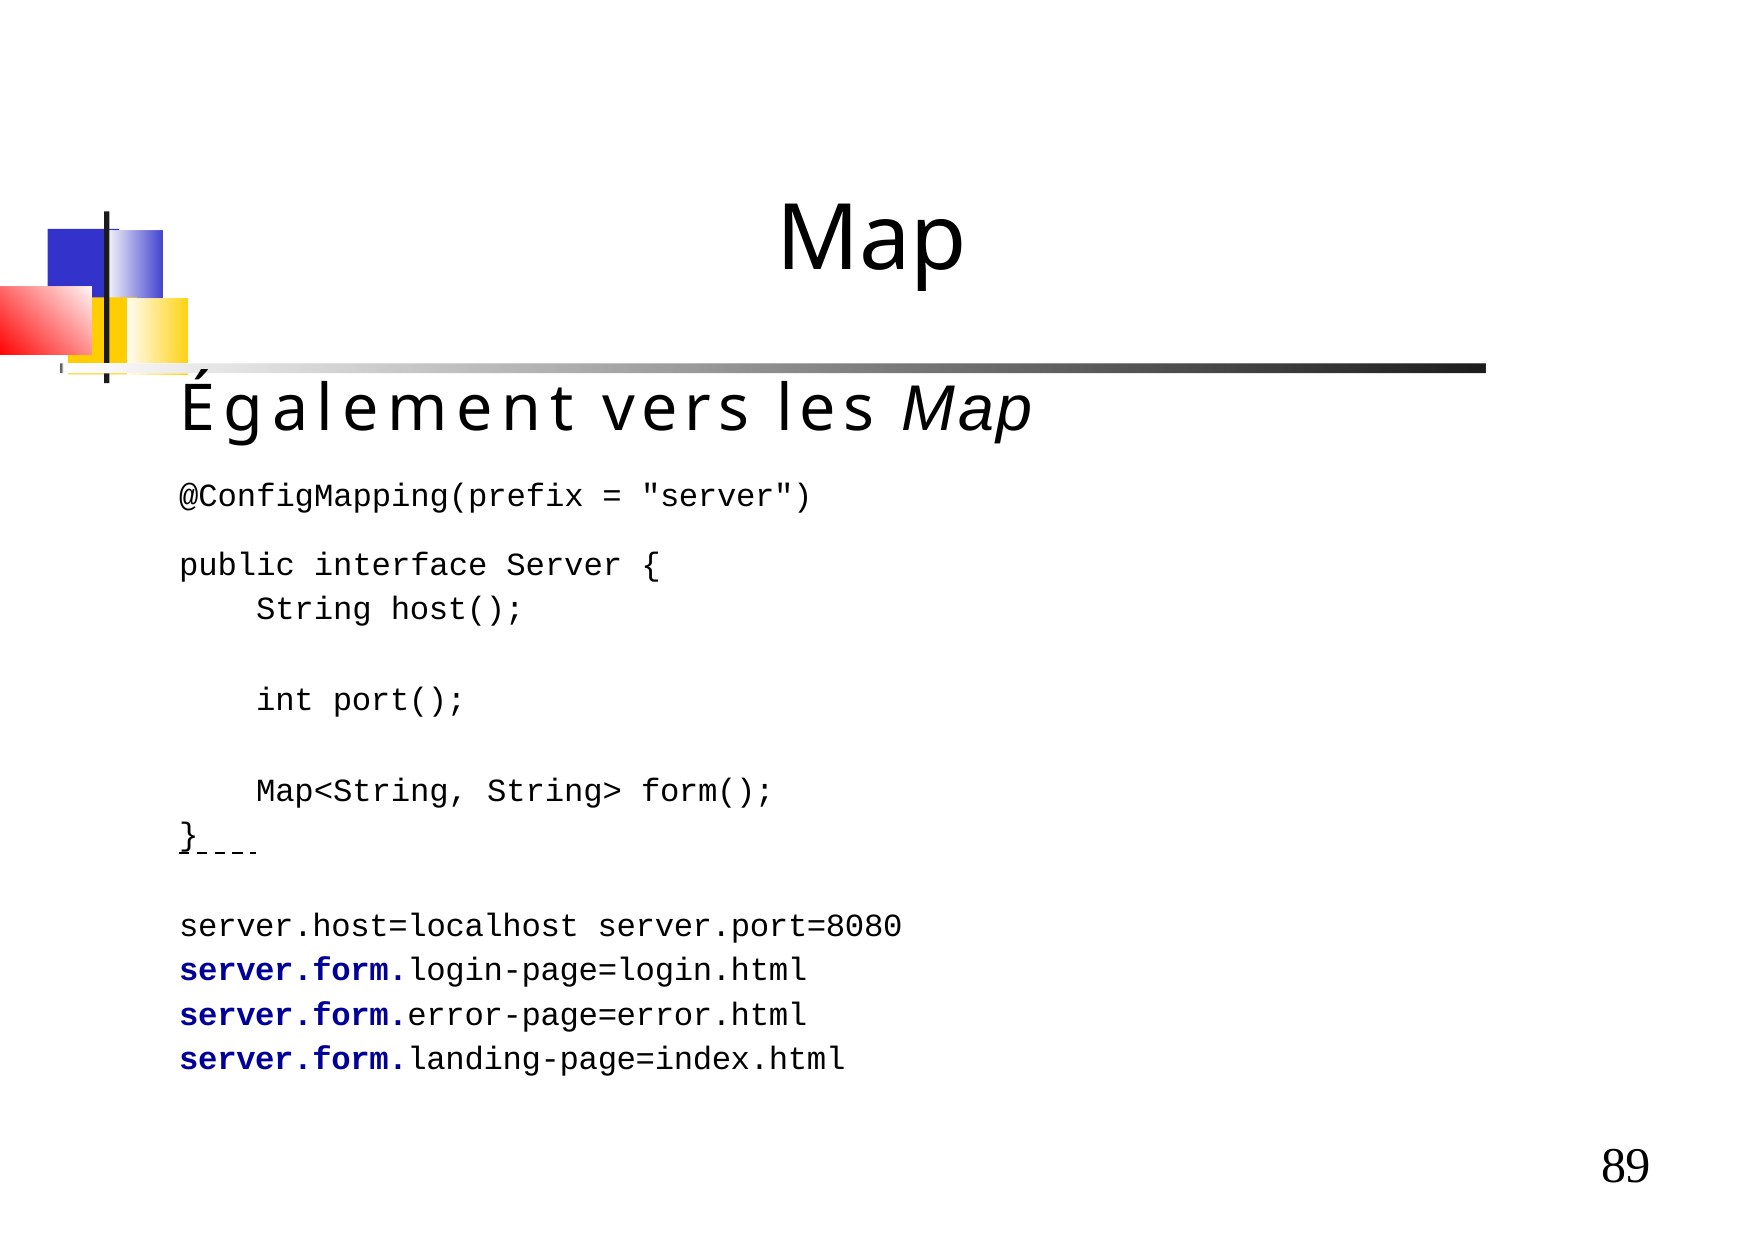

# Map
Également vers les Map
@ConfigMapping(prefix = "server")
public interface Server {
String host();
int port();
Map<String, String> form();
}
server.host=localhost server.port=8080
server.form.login-page=login.html
server.form.error-page=error.html
server.form.landing-page=index.html
89